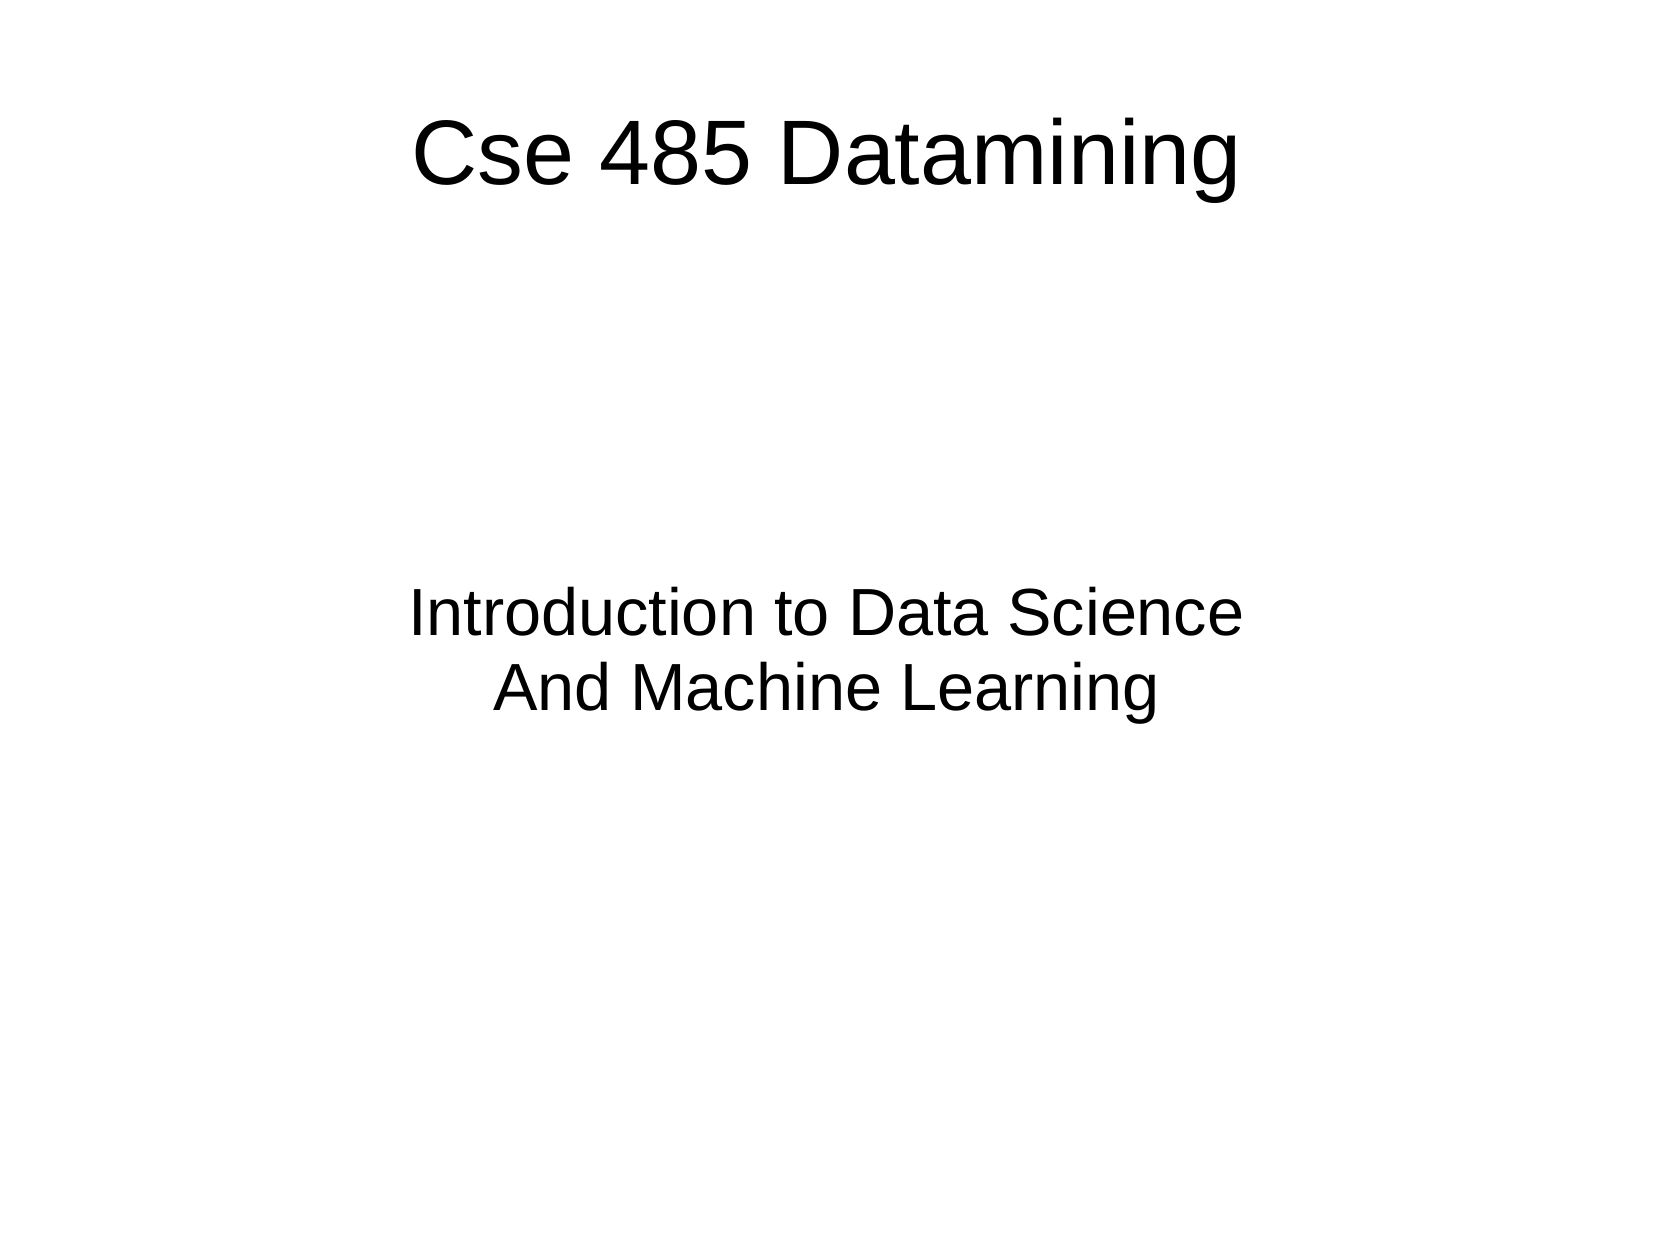

# Cse 485 Datamining
Introduction to Data Science
And Machine Learning